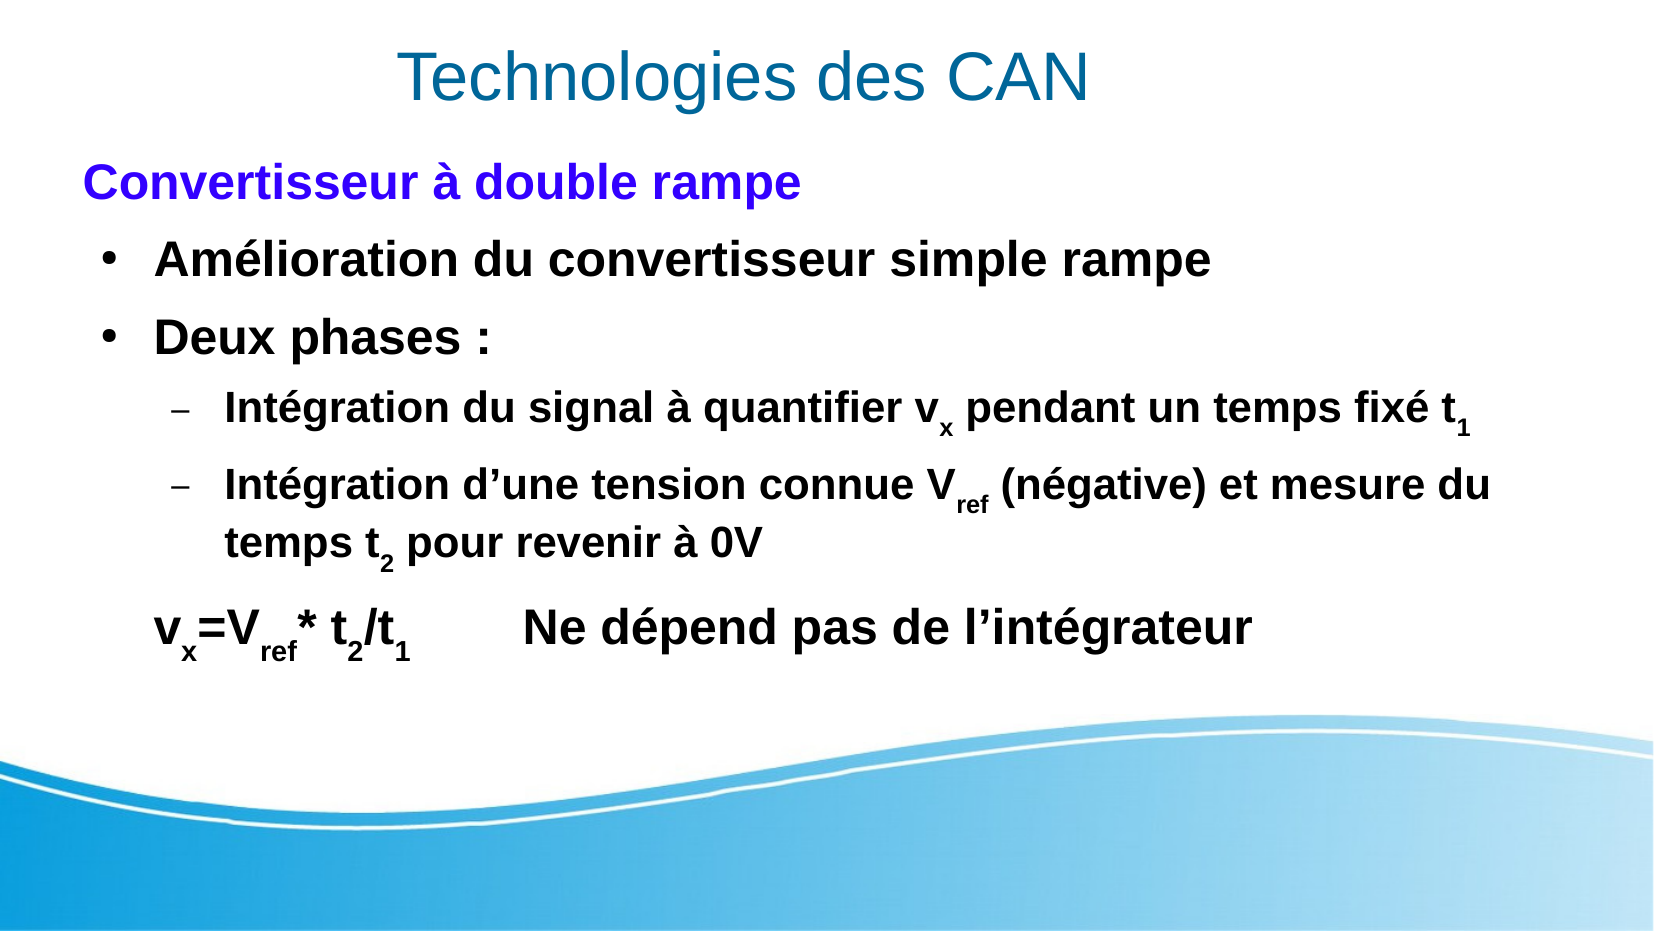

# Technologies des CAN
Convertisseur à double rampe
Amélioration du convertisseur simple rampe
Deux phases :
Intégration du signal à quantifier vx pendant un temps fixé t1
Intégration d’une tension connue Vref (négative) et mesure du temps t2 pour revenir à 0V
vx=Vref* t2/t1		Ne dépend pas de l’intégrateur